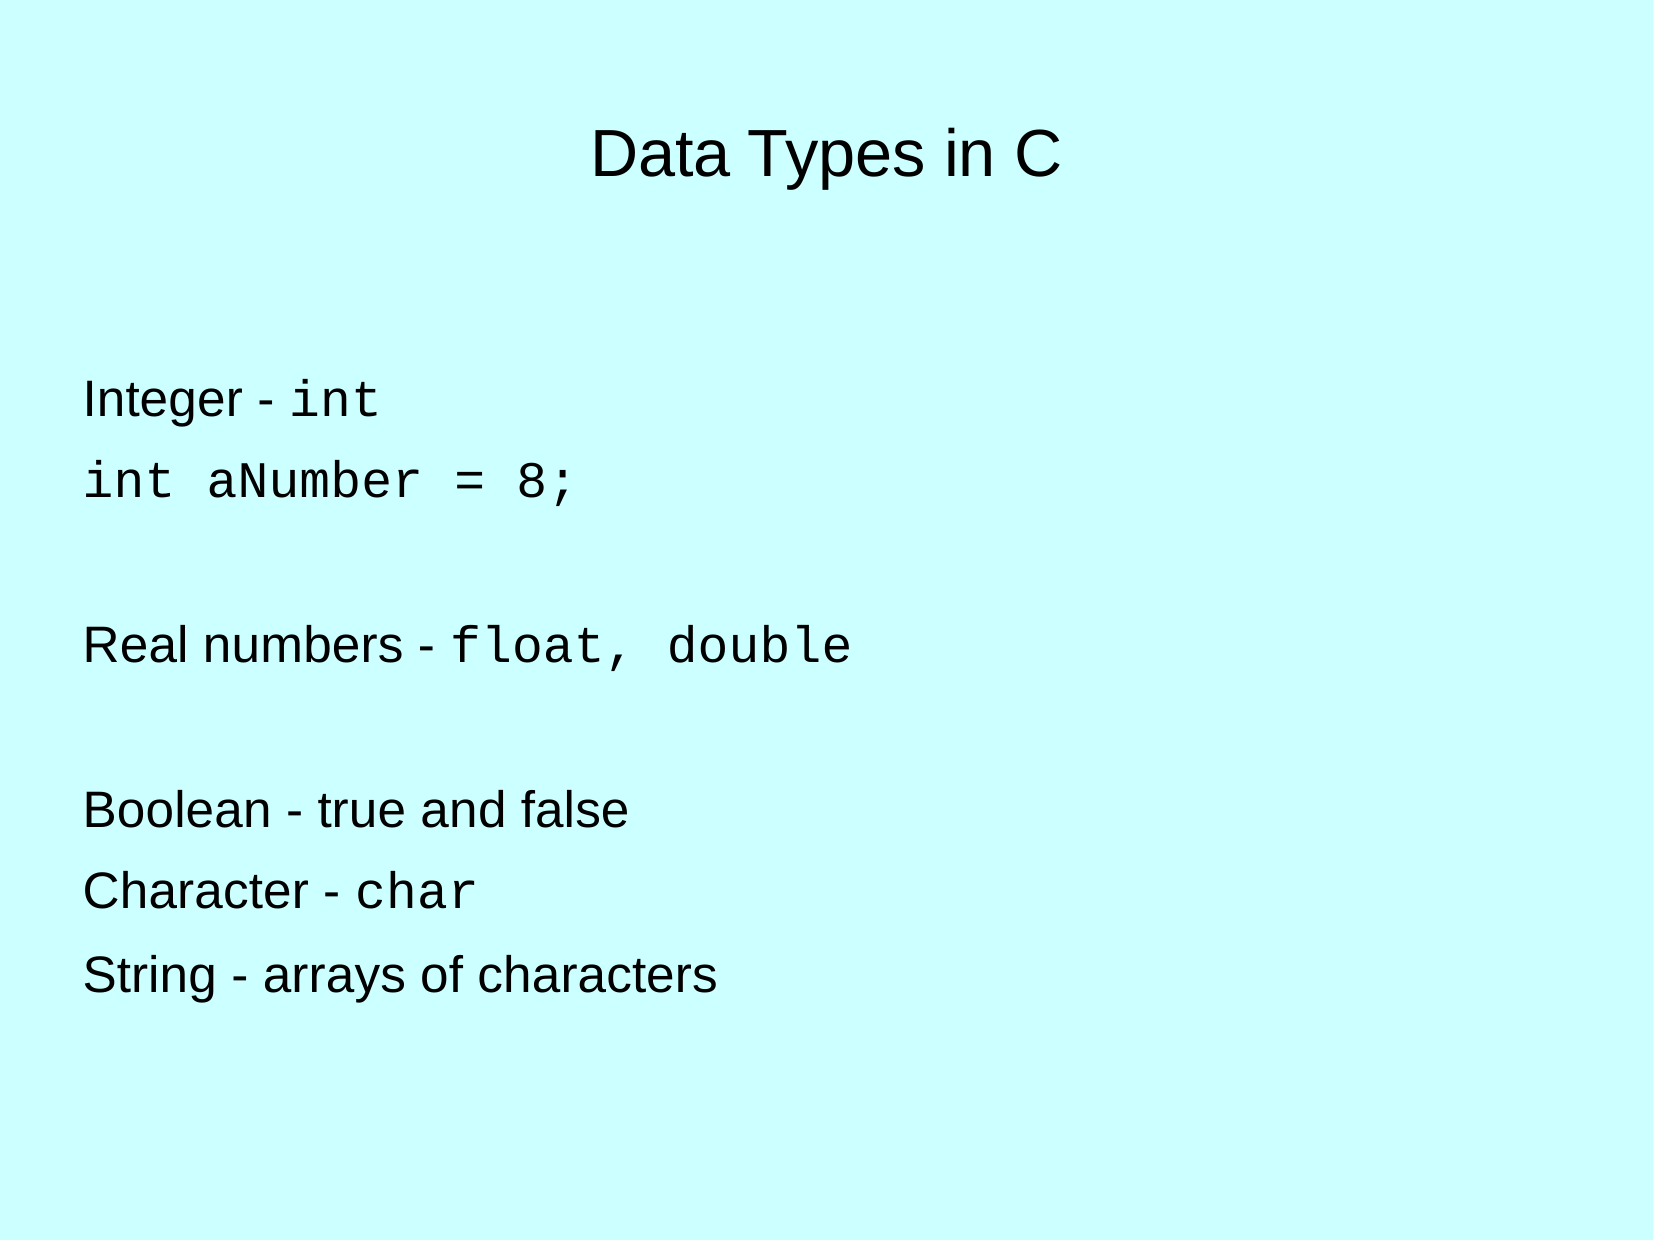

# Data Types in C
Integer - int
int aNumber = 8;
Real numbers - float, double
Boolean - true and false
Character - char
String - arrays of characters